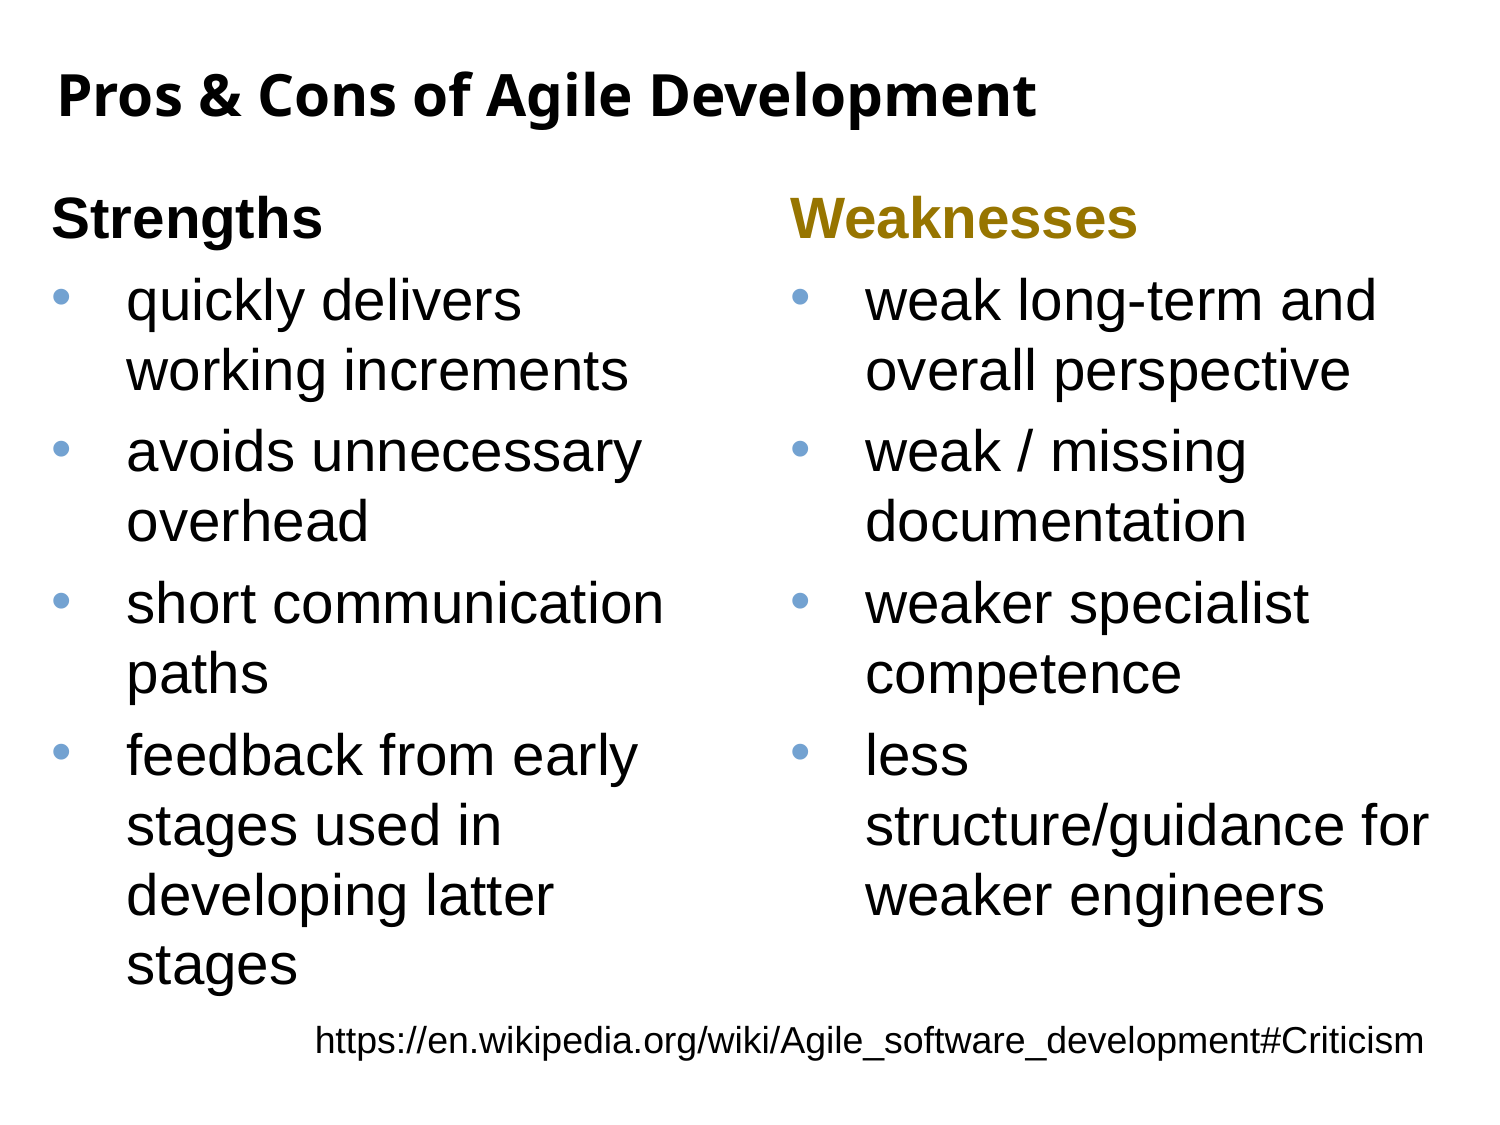

# Pros & Cons of Agile Development
Strengths
quickly delivers working increments
avoids unnecessary overhead
short communication paths
feedback from early stages used in developing latter stages
Weaknesses
weak long-term and overall perspective
weak / missing documentation
weaker specialist competence
less structure/guidance for weaker engineers
https://en.wikipedia.org/wiki/Agile_software_development#Criticism